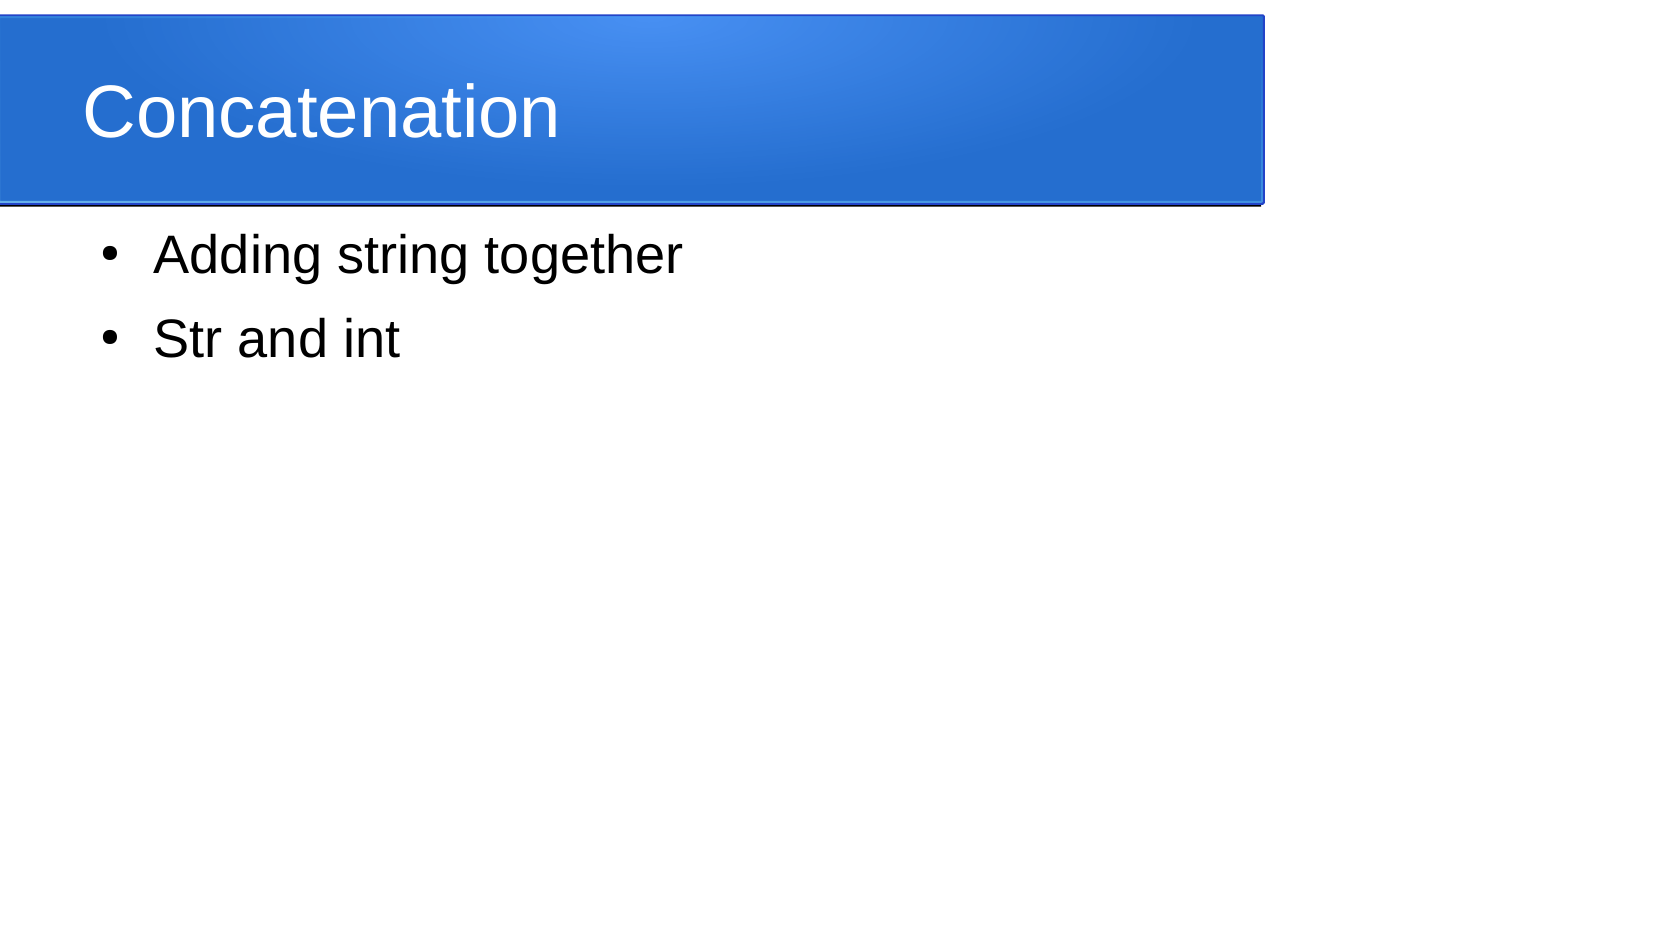

# Concatenation
Adding string together
Str and int